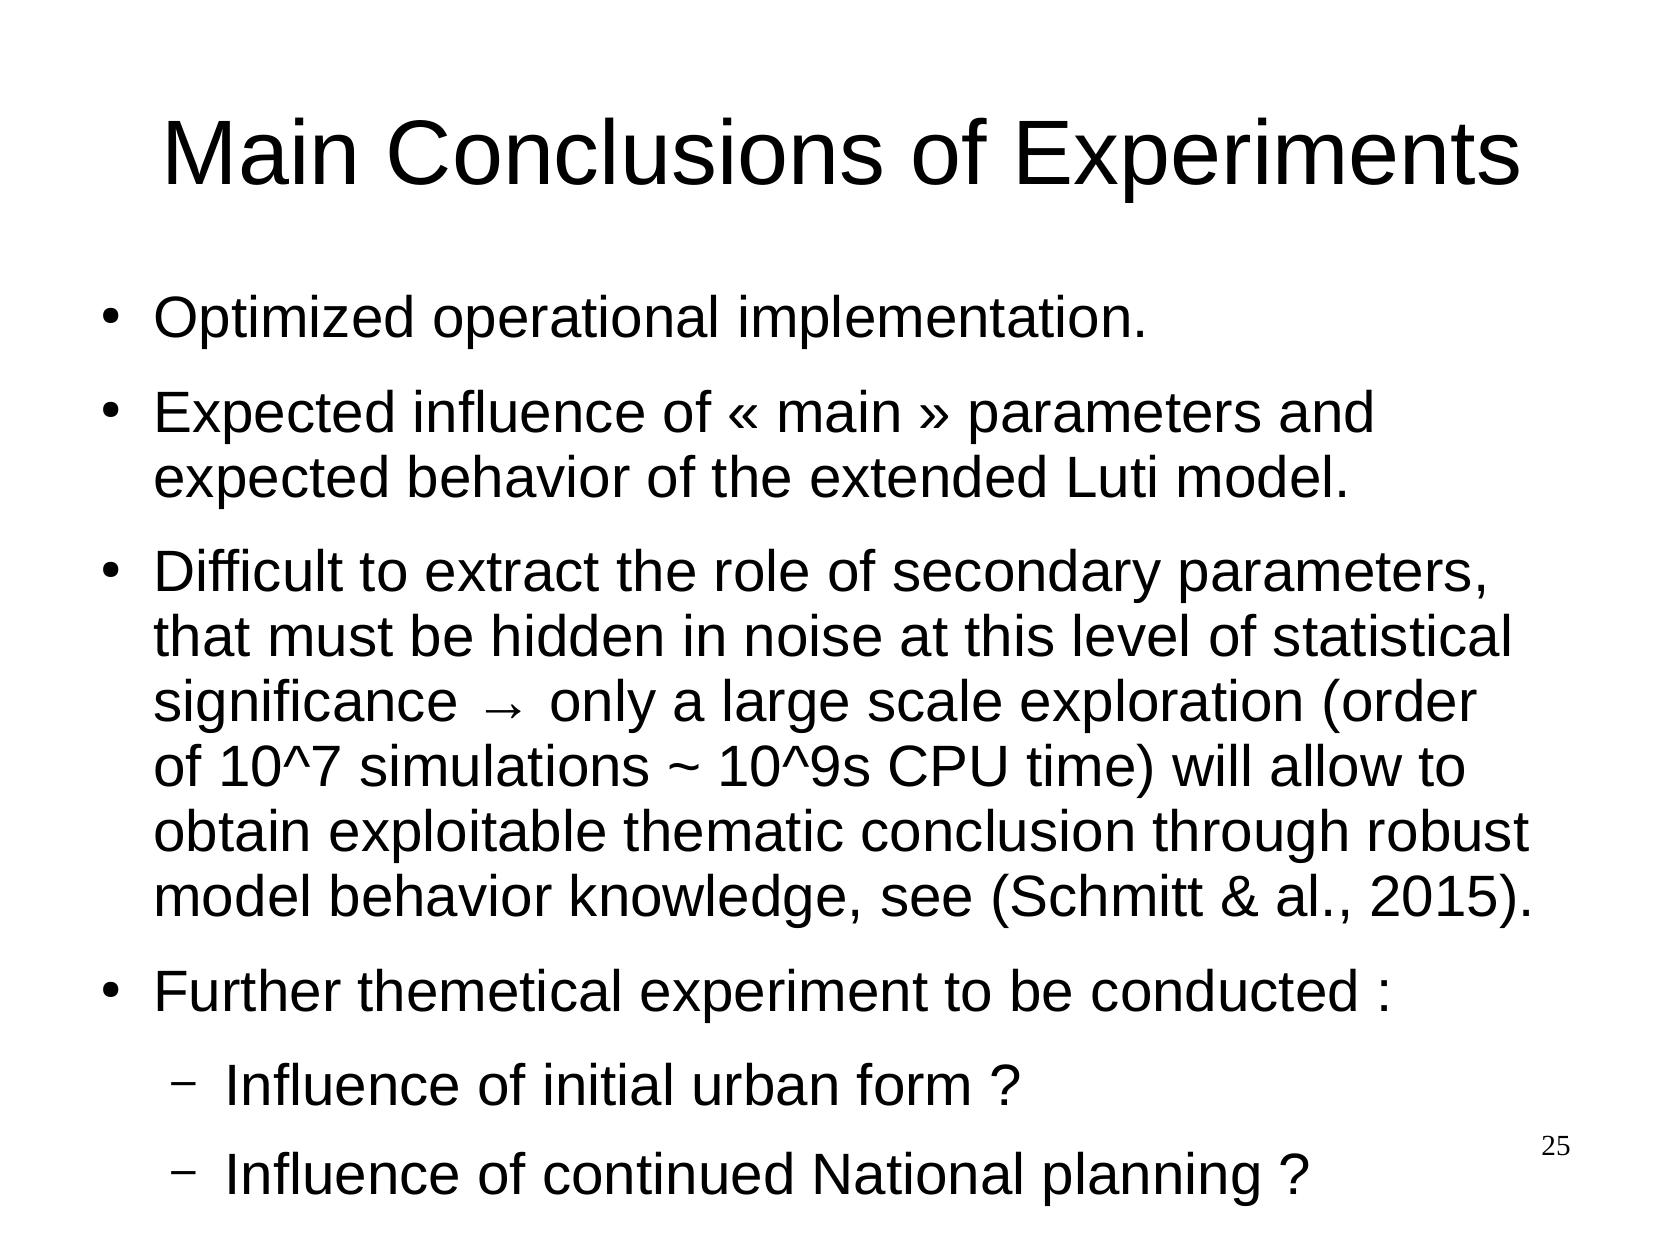

# Main Conclusions of Experiments
Optimized operational implementation.
Expected influence of « main » parameters and expected behavior of the extended Luti model.
Difficult to extract the role of secondary parameters, that must be hidden in noise at this level of statistical significance → only a large scale exploration (order of 10^7 simulations ~ 10^9s CPU time) will allow to obtain exploitable thematic conclusion through robust model behavior knowledge, see (Schmitt & al., 2015).
Further themetical experiment to be conducted :
Influence of initial urban form ?
Influence of continued National planning ?
25